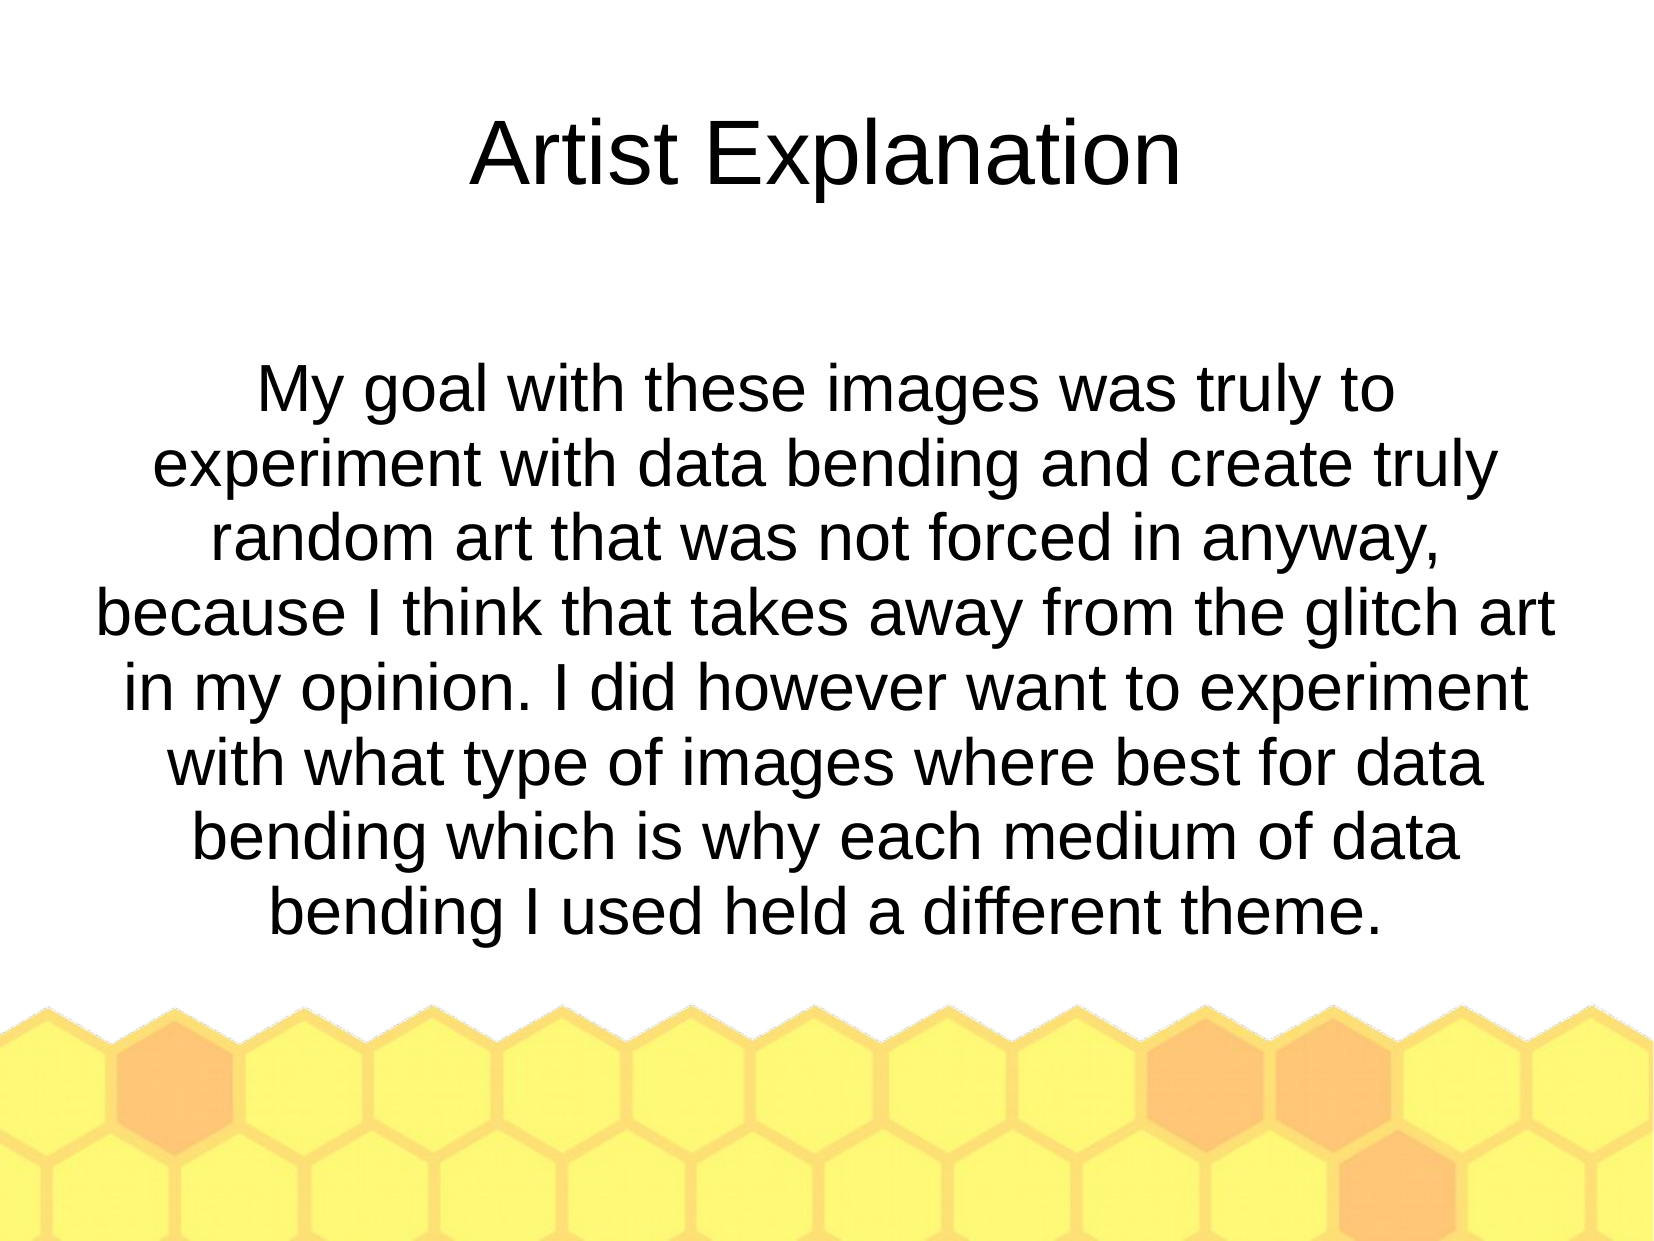

# Artist Explanation
My goal with these images was truly to experiment with data bending and create truly random art that was not forced in anyway, because I think that takes away from the glitch art in my opinion. I did however want to experiment with what type of images where best for data bending which is why each medium of data bending I used held a different theme.